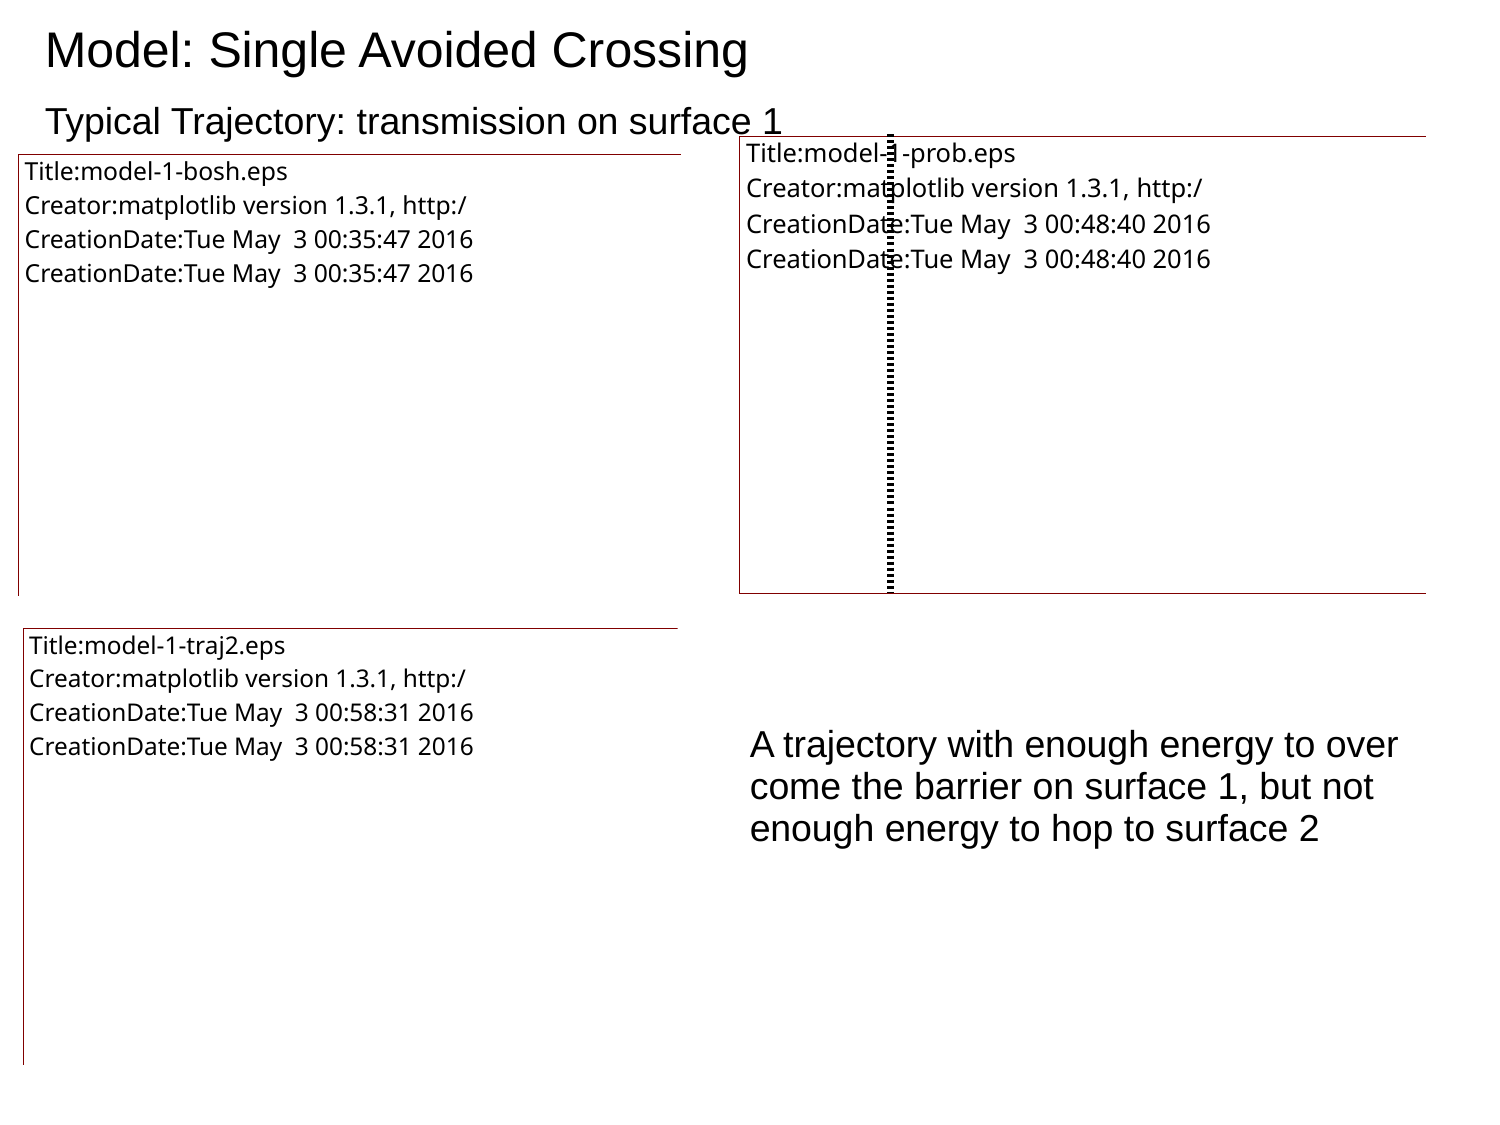

Model: Single Avoided Crossing
Typical Trajectory: transmission on surface 1
A trajectory with enough energy to over come the barrier on surface 1, but not enough energy to hop to surface 2